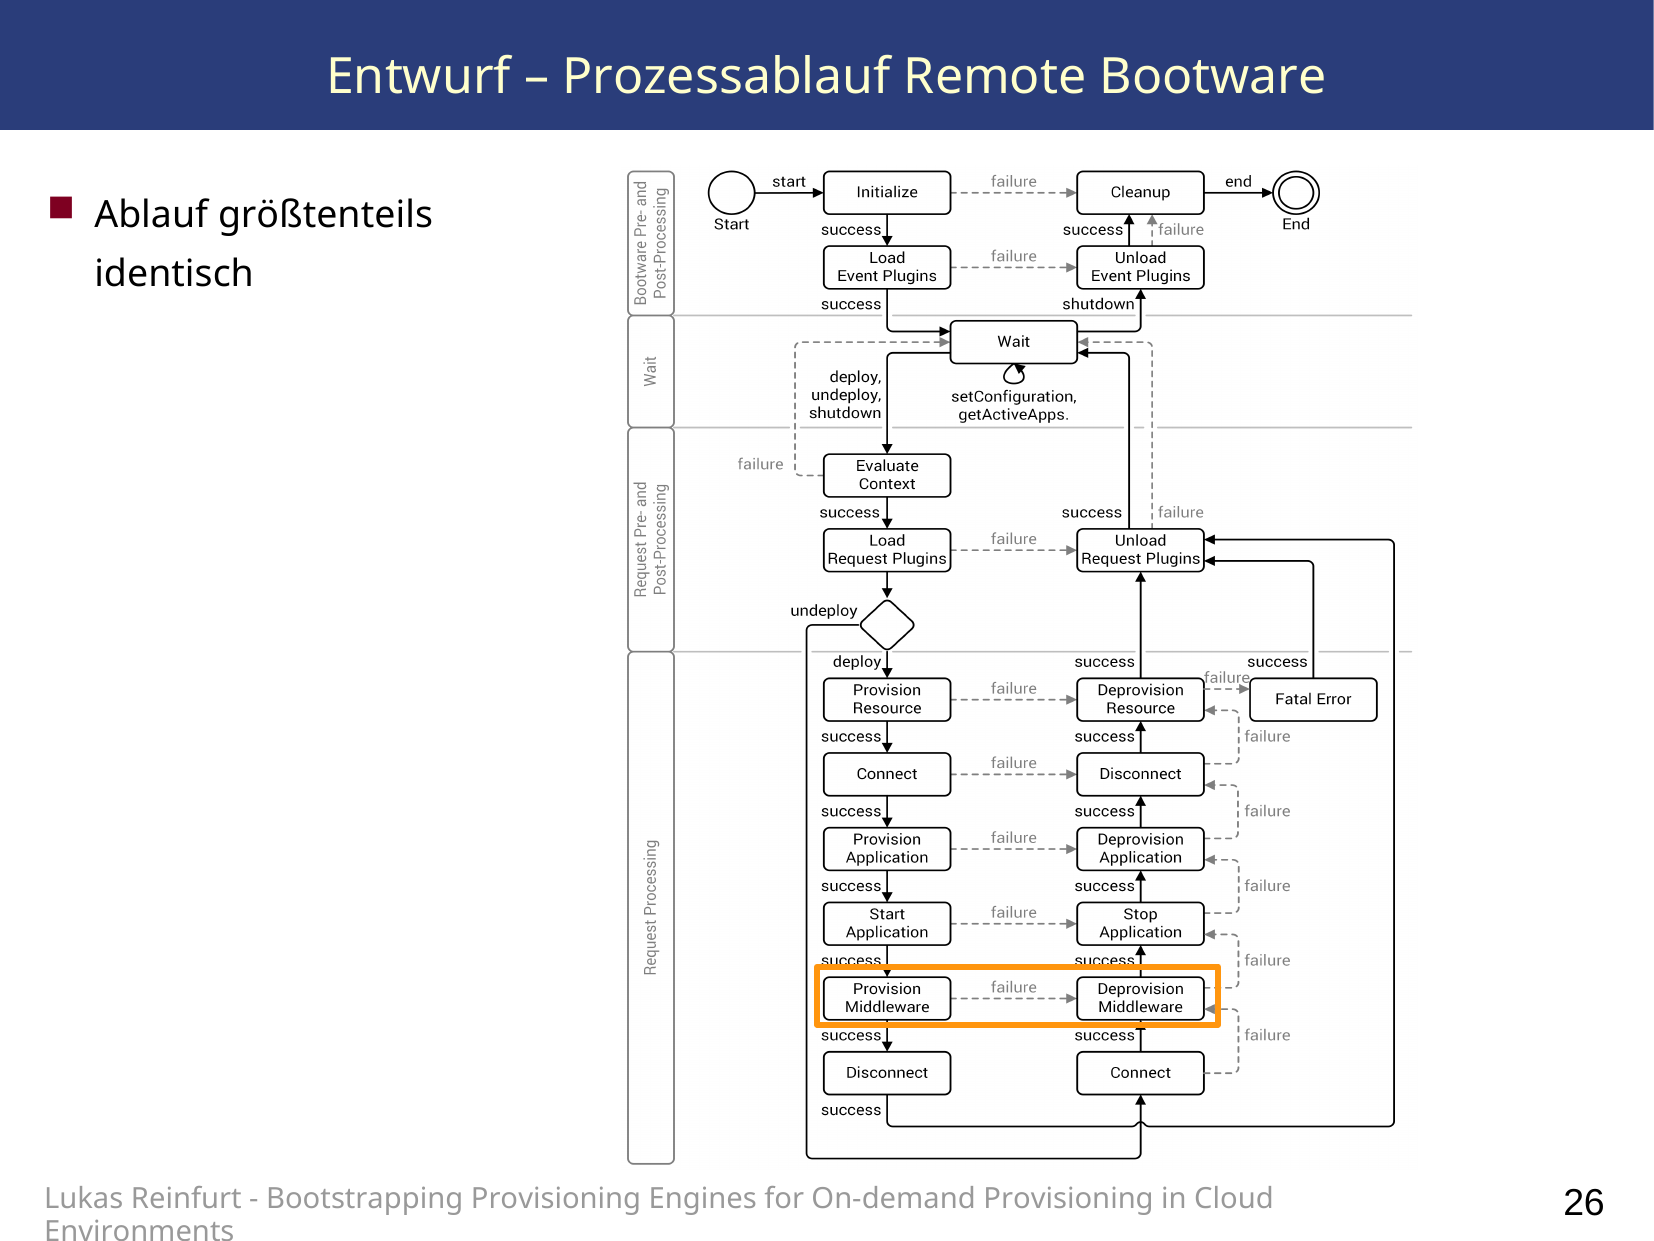

# Entwurf – Prozessablauf Remote Bootware
Ablauf größtenteils identisch